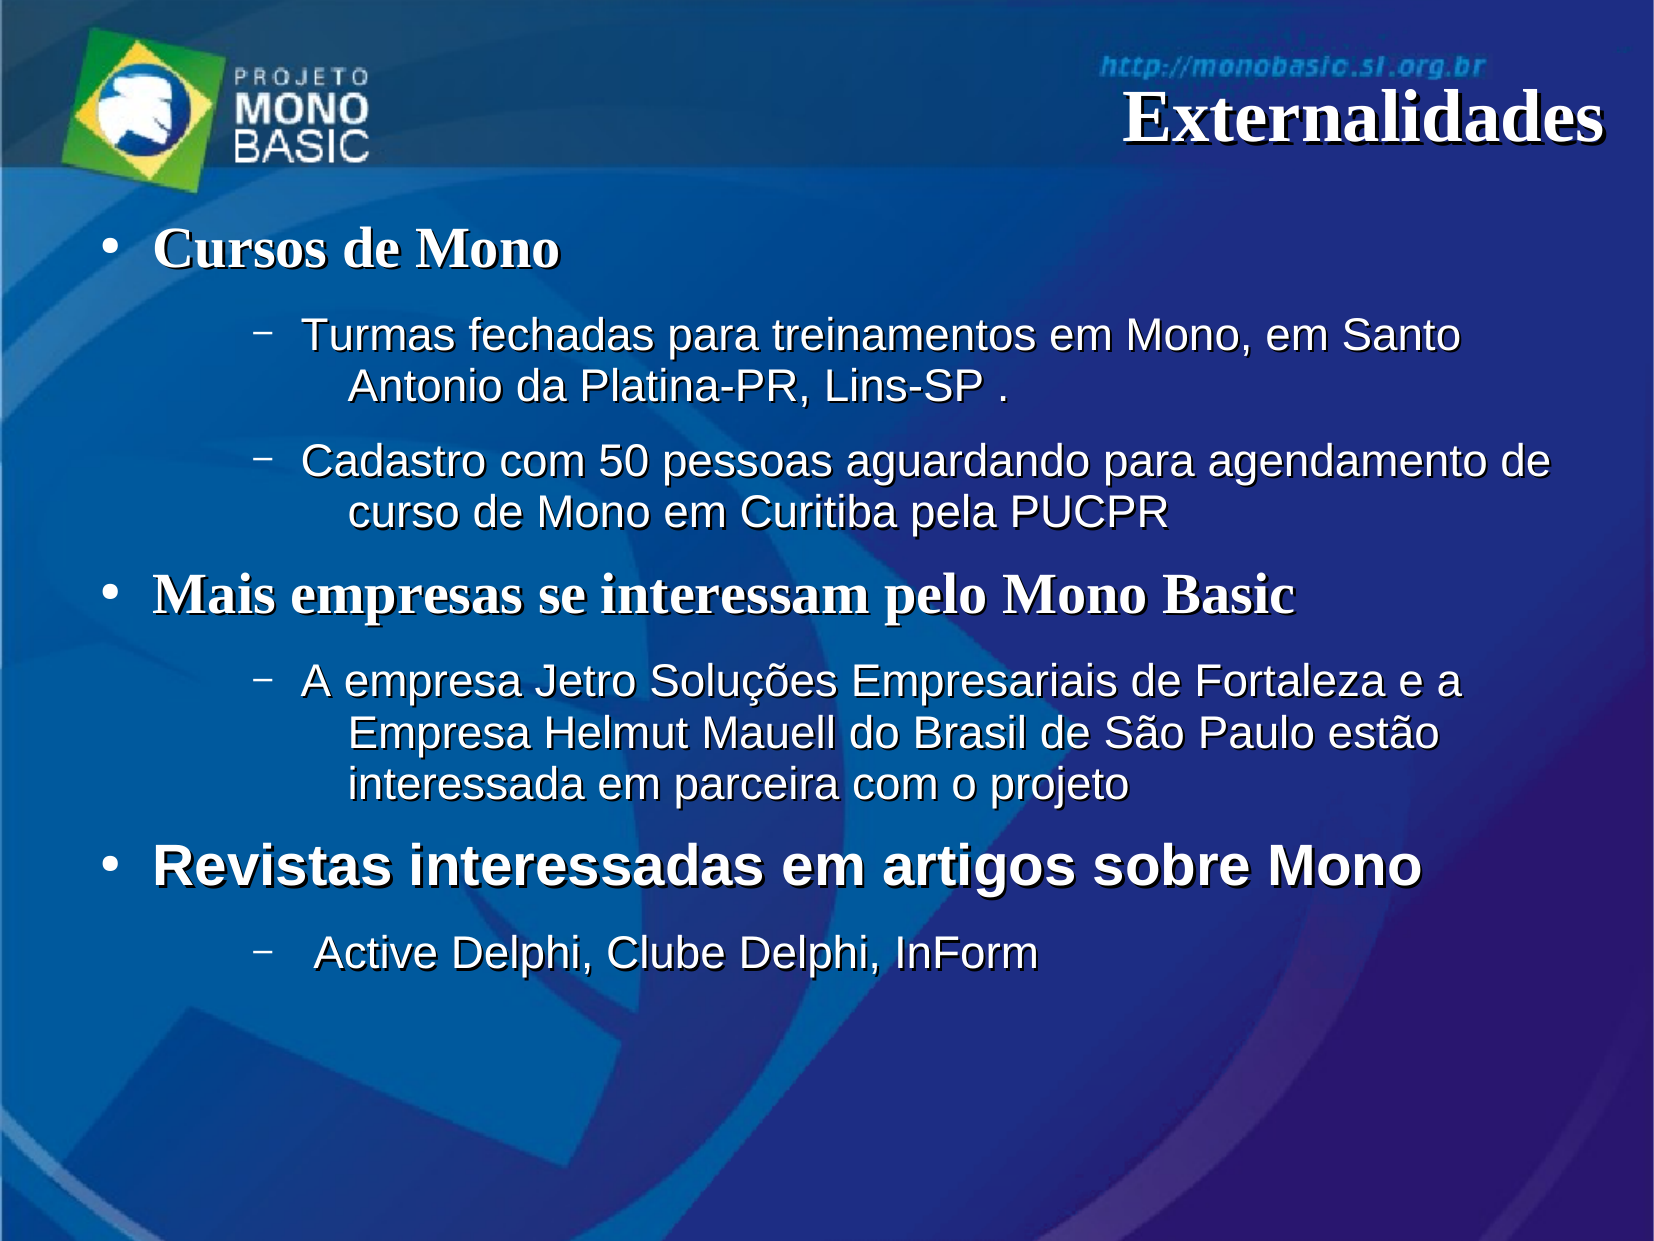

Externalidades
# Cursos de Mono
Turmas fechadas para treinamentos em Mono, em Santo Antonio da Platina-PR, Lins-SP .
Cadastro com 50 pessoas aguardando para agendamento de curso de Mono em Curitiba pela PUCPR
Mais empresas se interessam pelo Mono Basic
A empresa Jetro Soluções Empresariais de Fortaleza e a Empresa Helmut Mauell do Brasil de São Paulo estão interessada em parceira com o projeto
Revistas interessadas em artigos sobre Mono
 Active Delphi, Clube Delphi, InForm